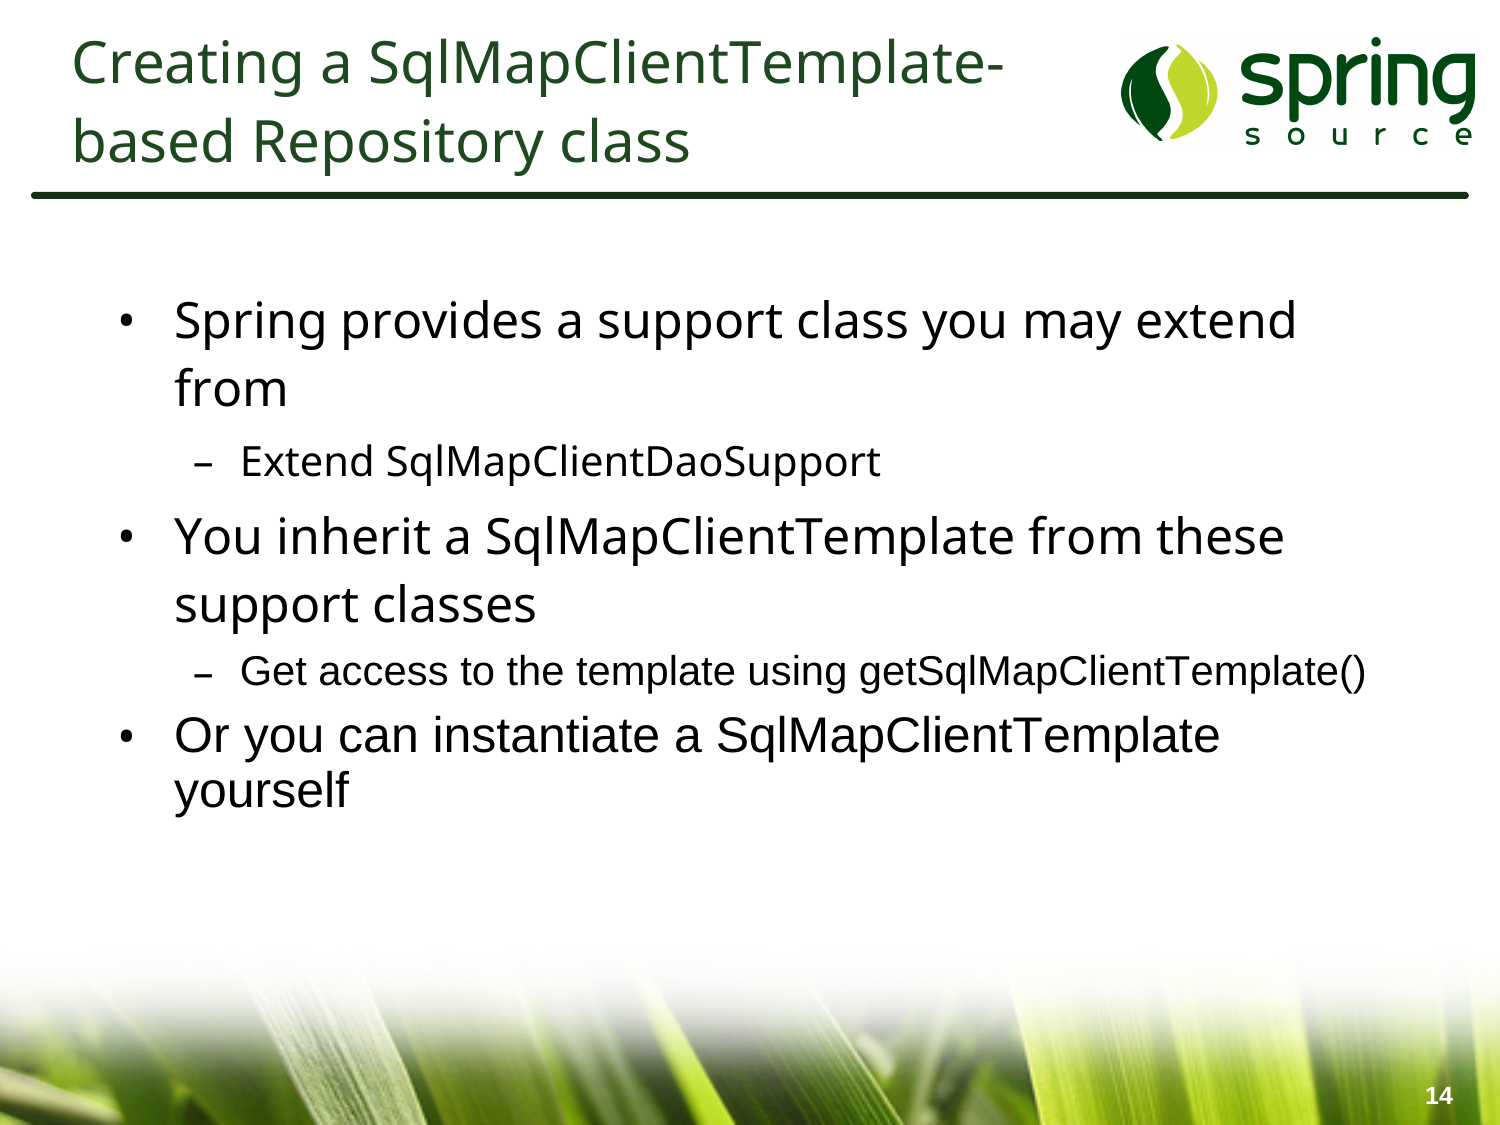

Creating a SqlMapClientTemplate-based Repository class
# Spring provides a support class you may extend from
Extend SqlMapClientDaoSupport
You inherit a SqlMapClientTemplate from these support classes
Get access to the template using getSqlMapClientTemplate()
Or you can instantiate a SqlMapClientTemplate yourself